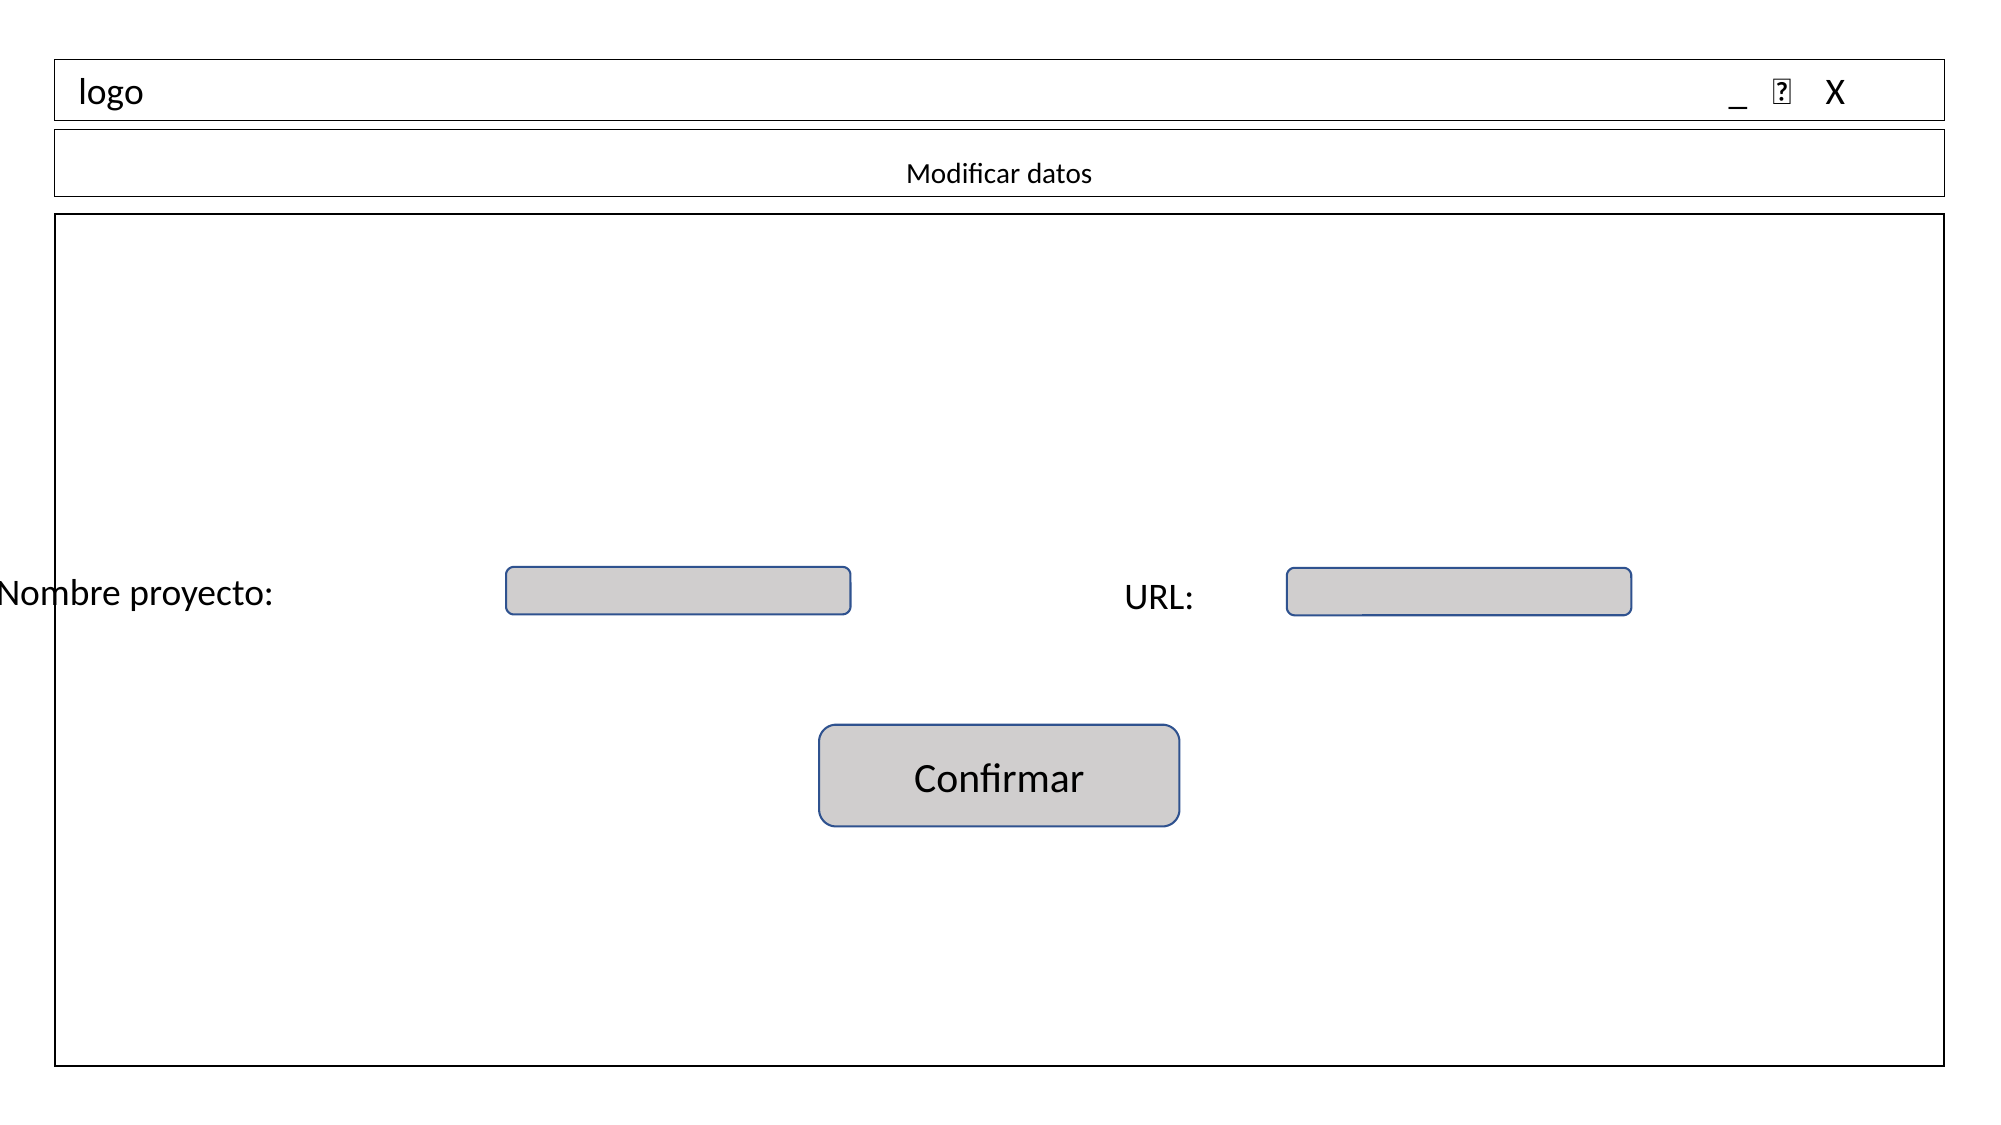

logo _ 🔲 X
Modificar datos
Nombre proyecto:
URL:
Confirmar